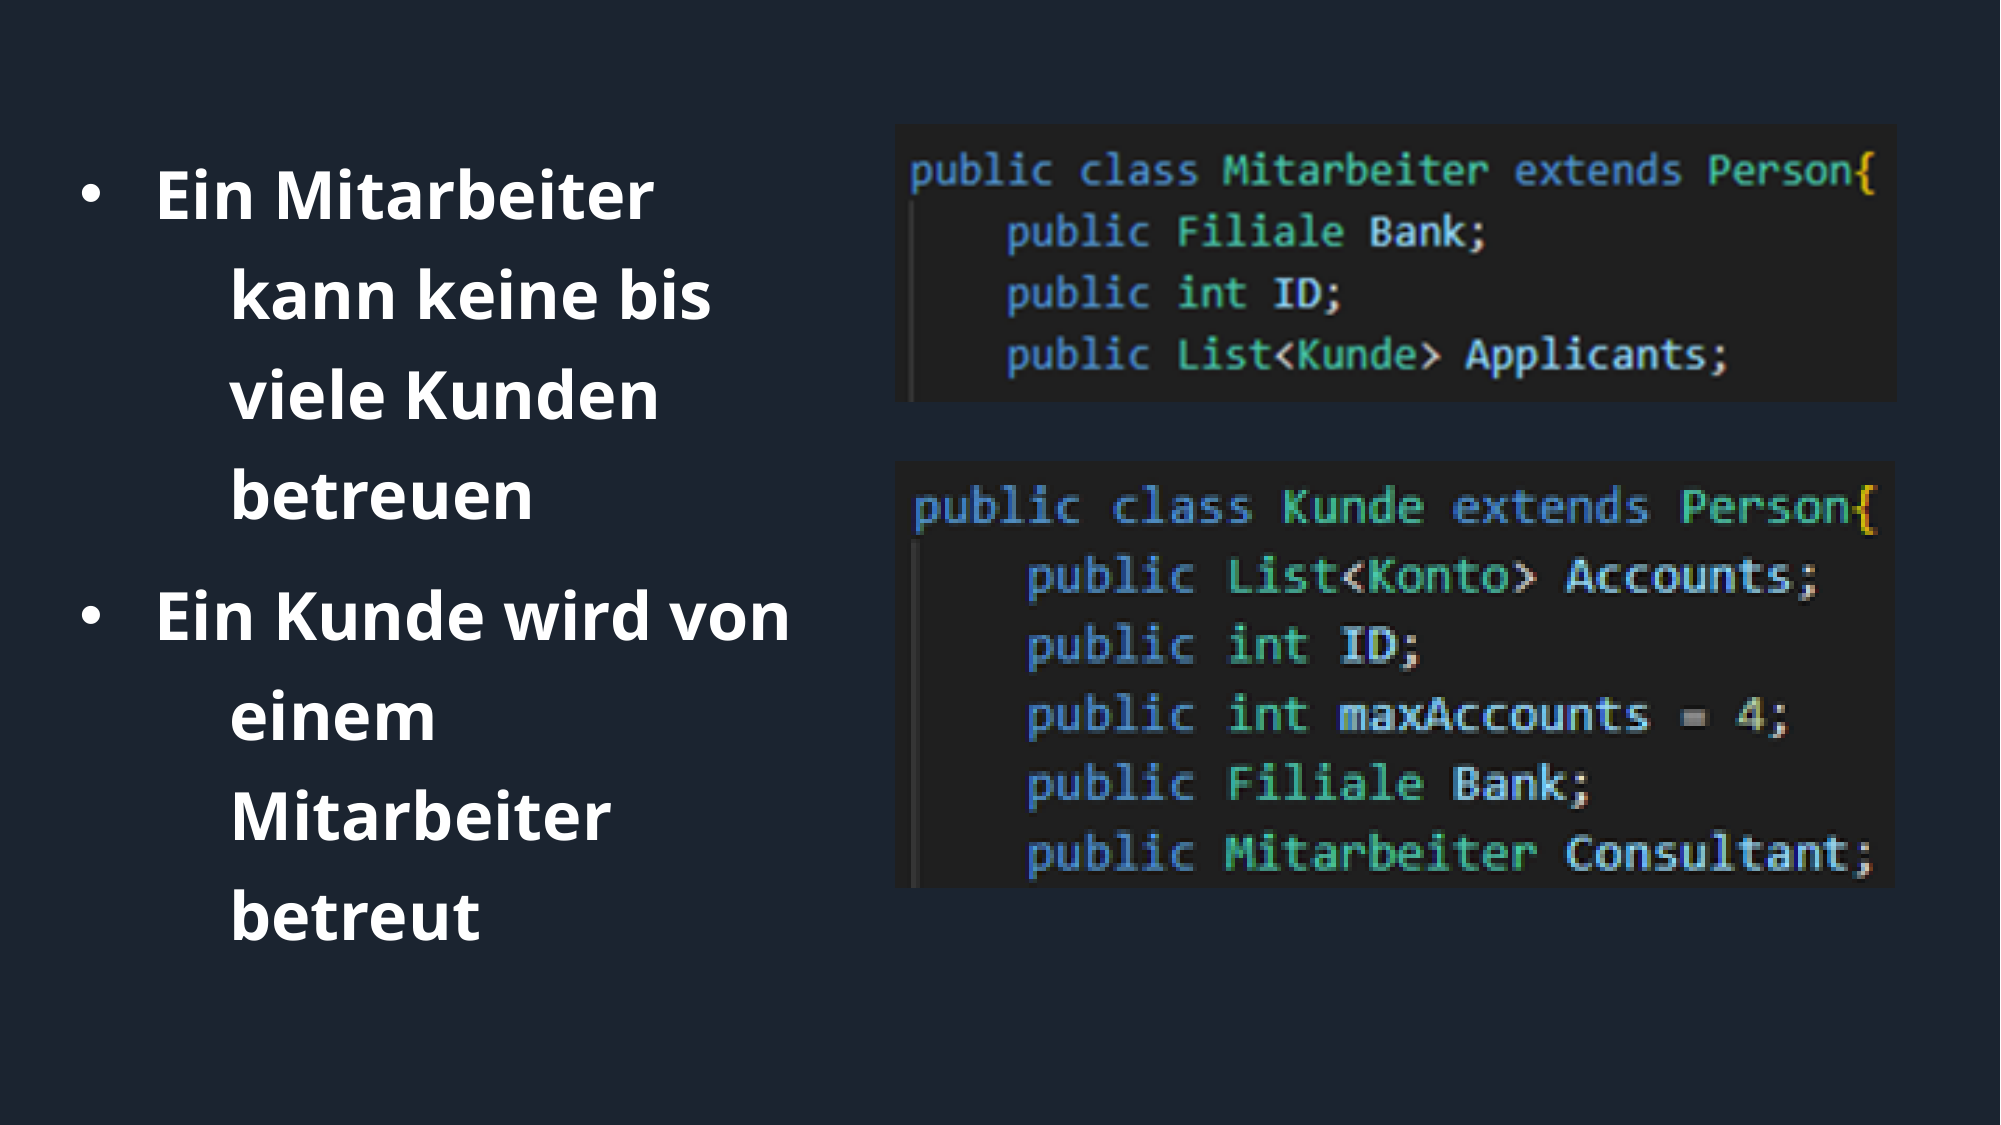

Ein Mitarbeiter kann keine bis viele Kunden betreuen
Ein Kunde wird von einem Mitarbeiter betreut